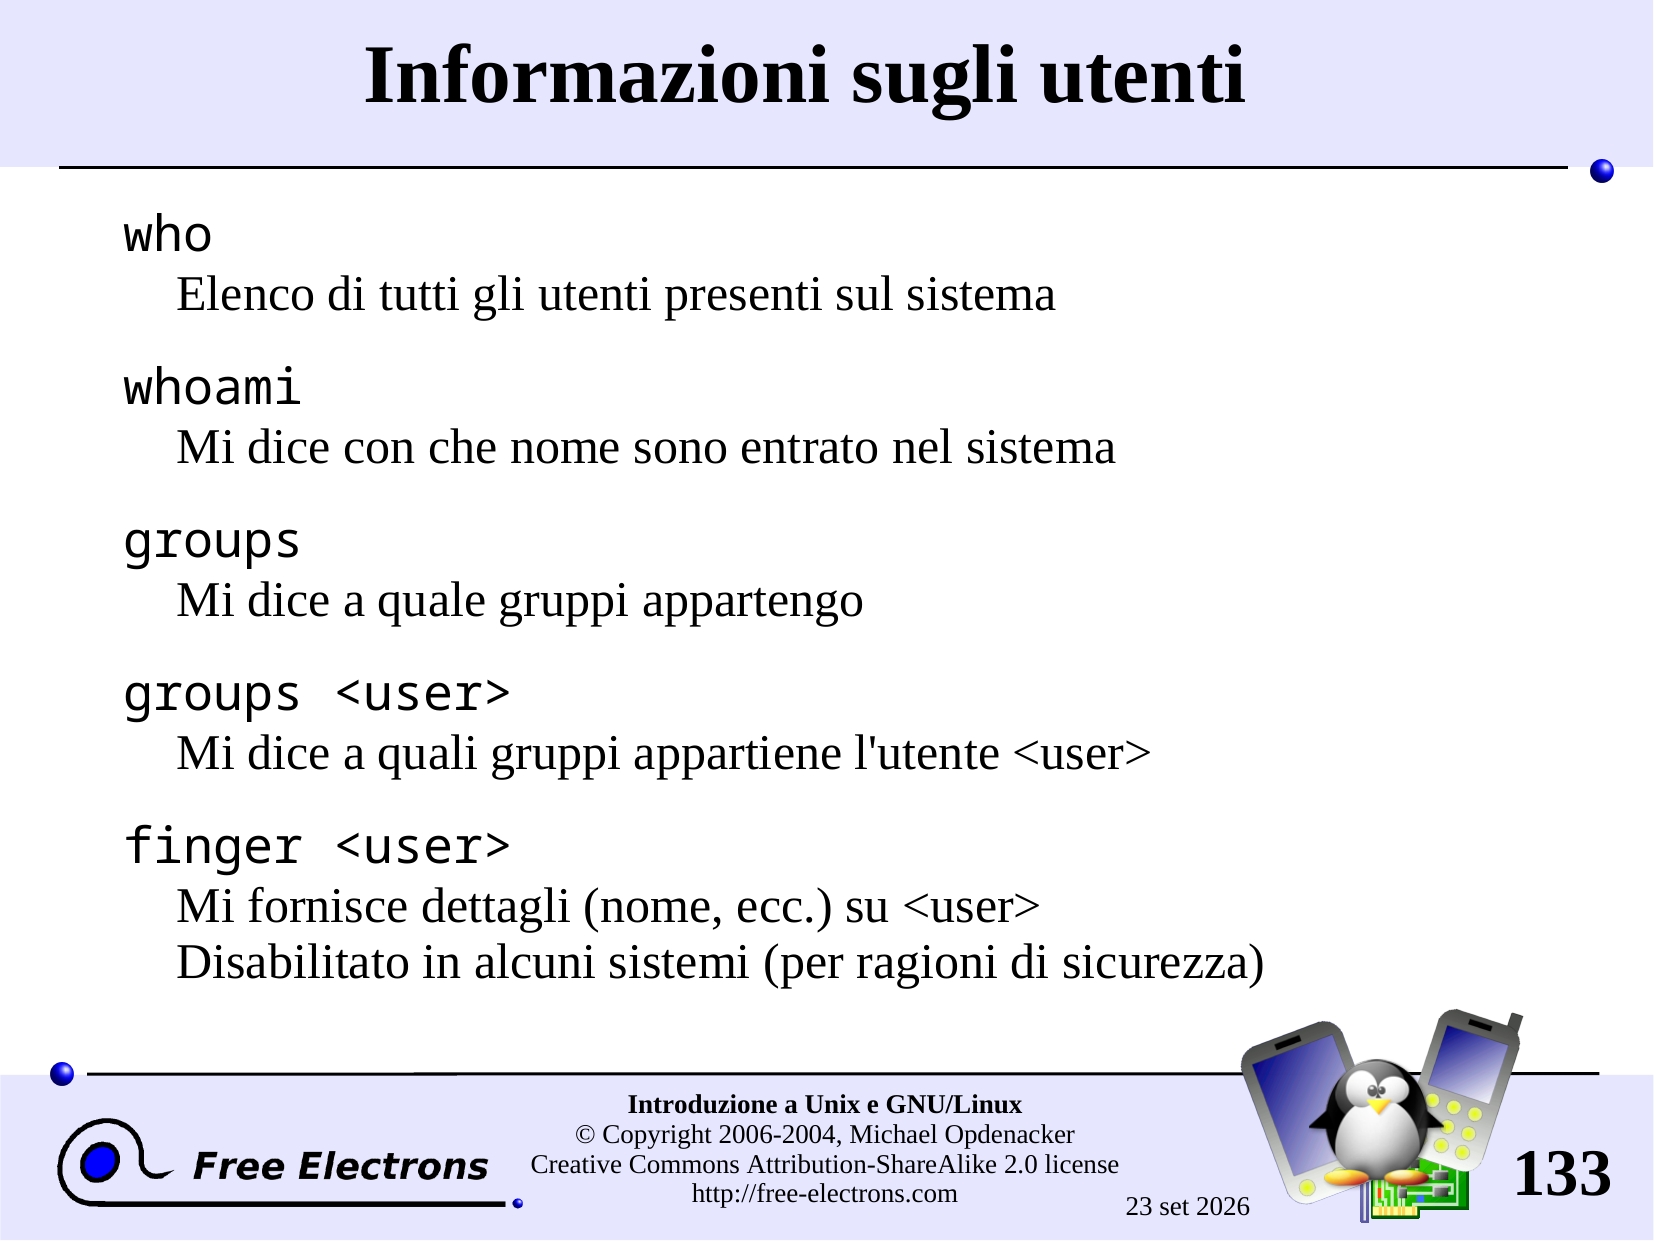

# Informazioni sugli utenti
who
Elenco di tutti gli utenti presenti sul sistema
whoami
Mi dice con che nome sono entrato nel sistema
groups
Mi dice a quale gruppi appartengo
groups <user>
Mi dice a quali gruppi appartiene l'utente <user>
finger <user>
Mi fornisce dettagli (nome, ecc.) su <user>
Disabilitato in alcuni sistemi (per ragioni di sicurezza)